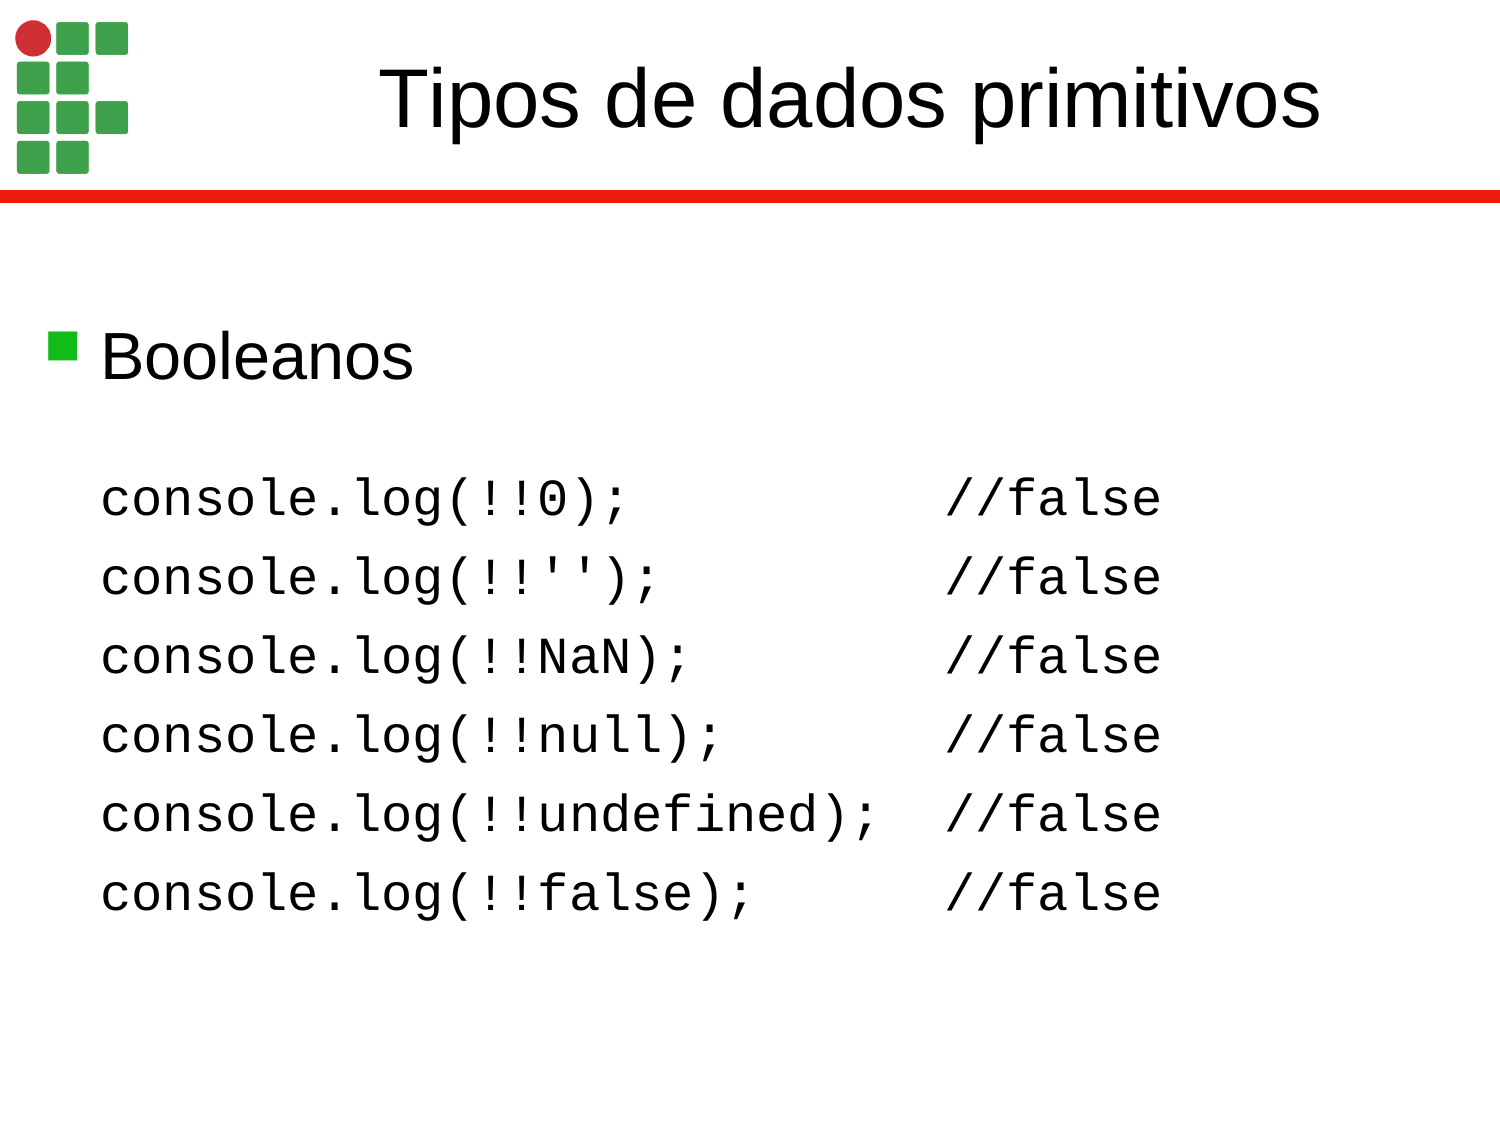

# Tipos de dados primitivos
Booleanos
console.log(!!0);			//false
console.log(!!'');		//false
console.log(!!NaN);		//false
console.log(!!null);		//false
console.log(!!undefined);	//false
console.log(!!false);		//false